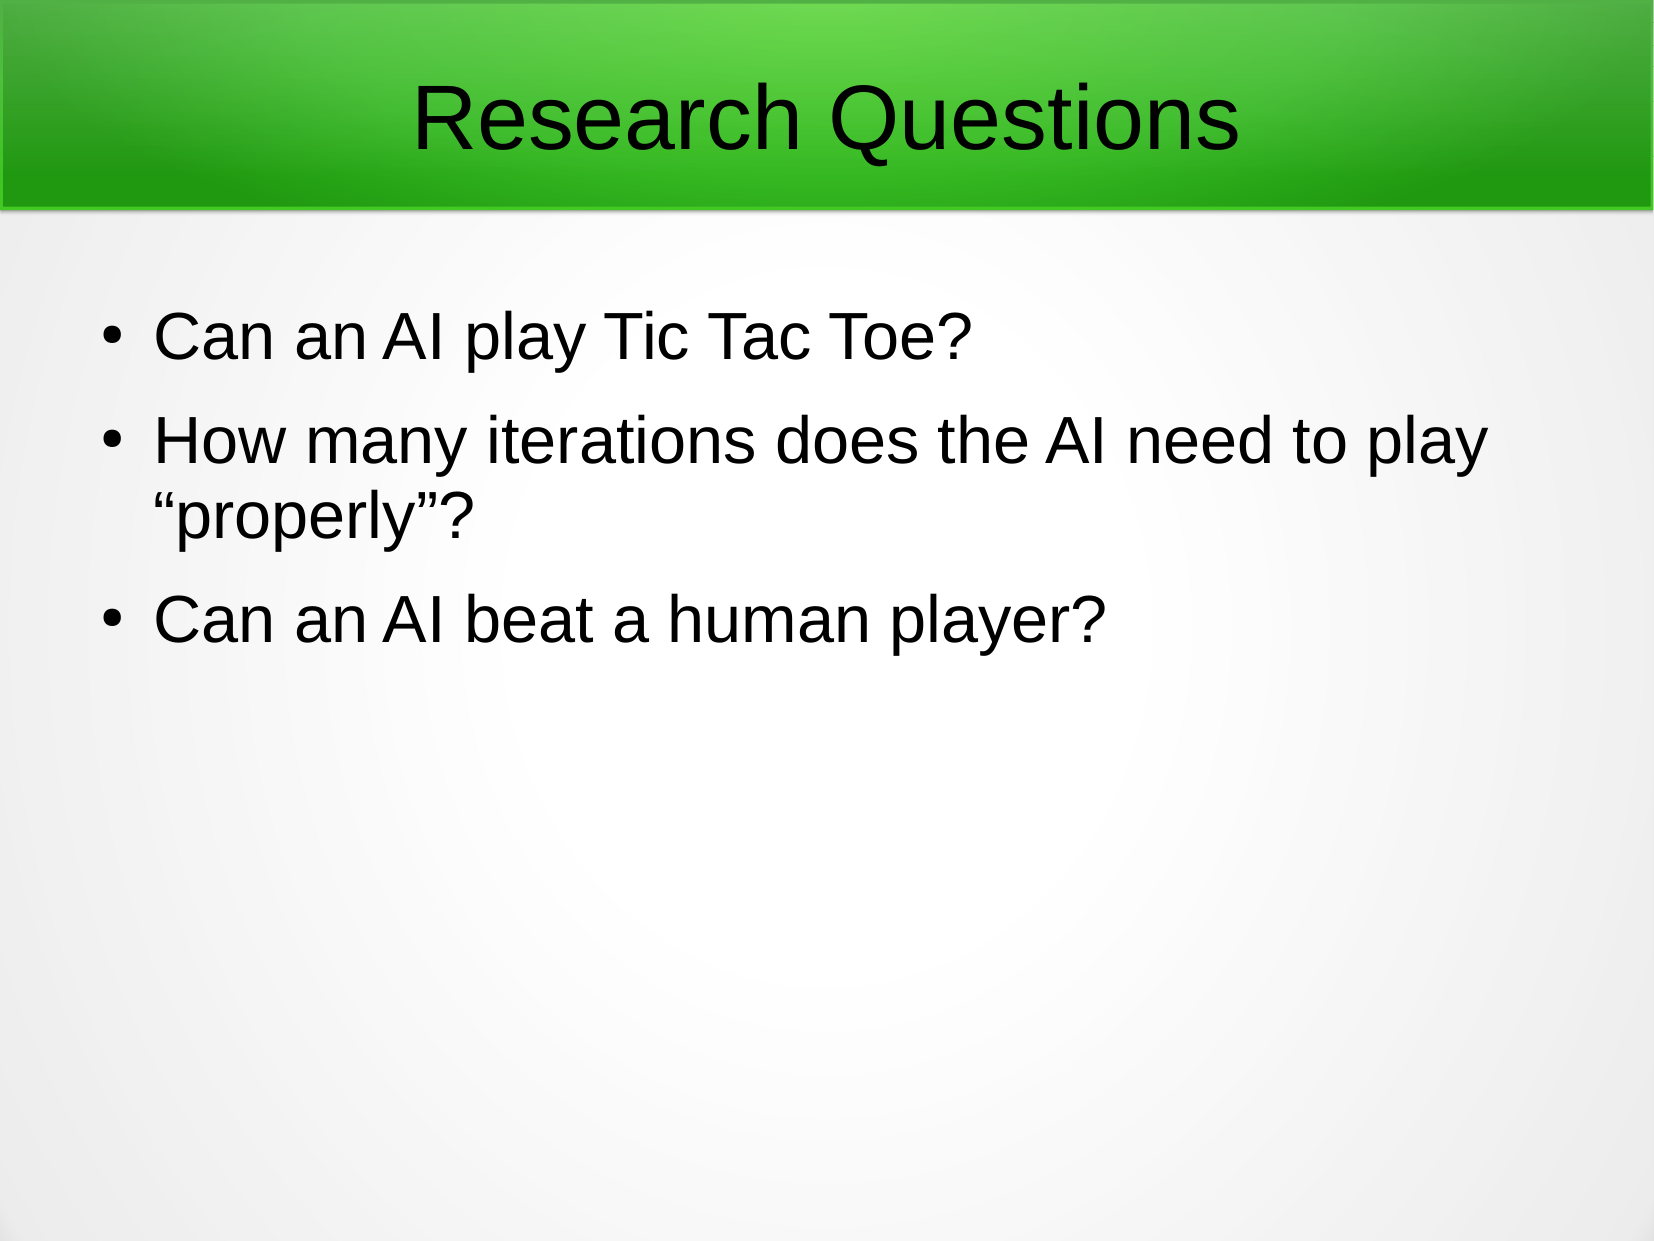

# Research Questions
Can an AI play Tic Tac Toe?
How many iterations does the AI need to play “properly”?
Can an AI beat a human player?